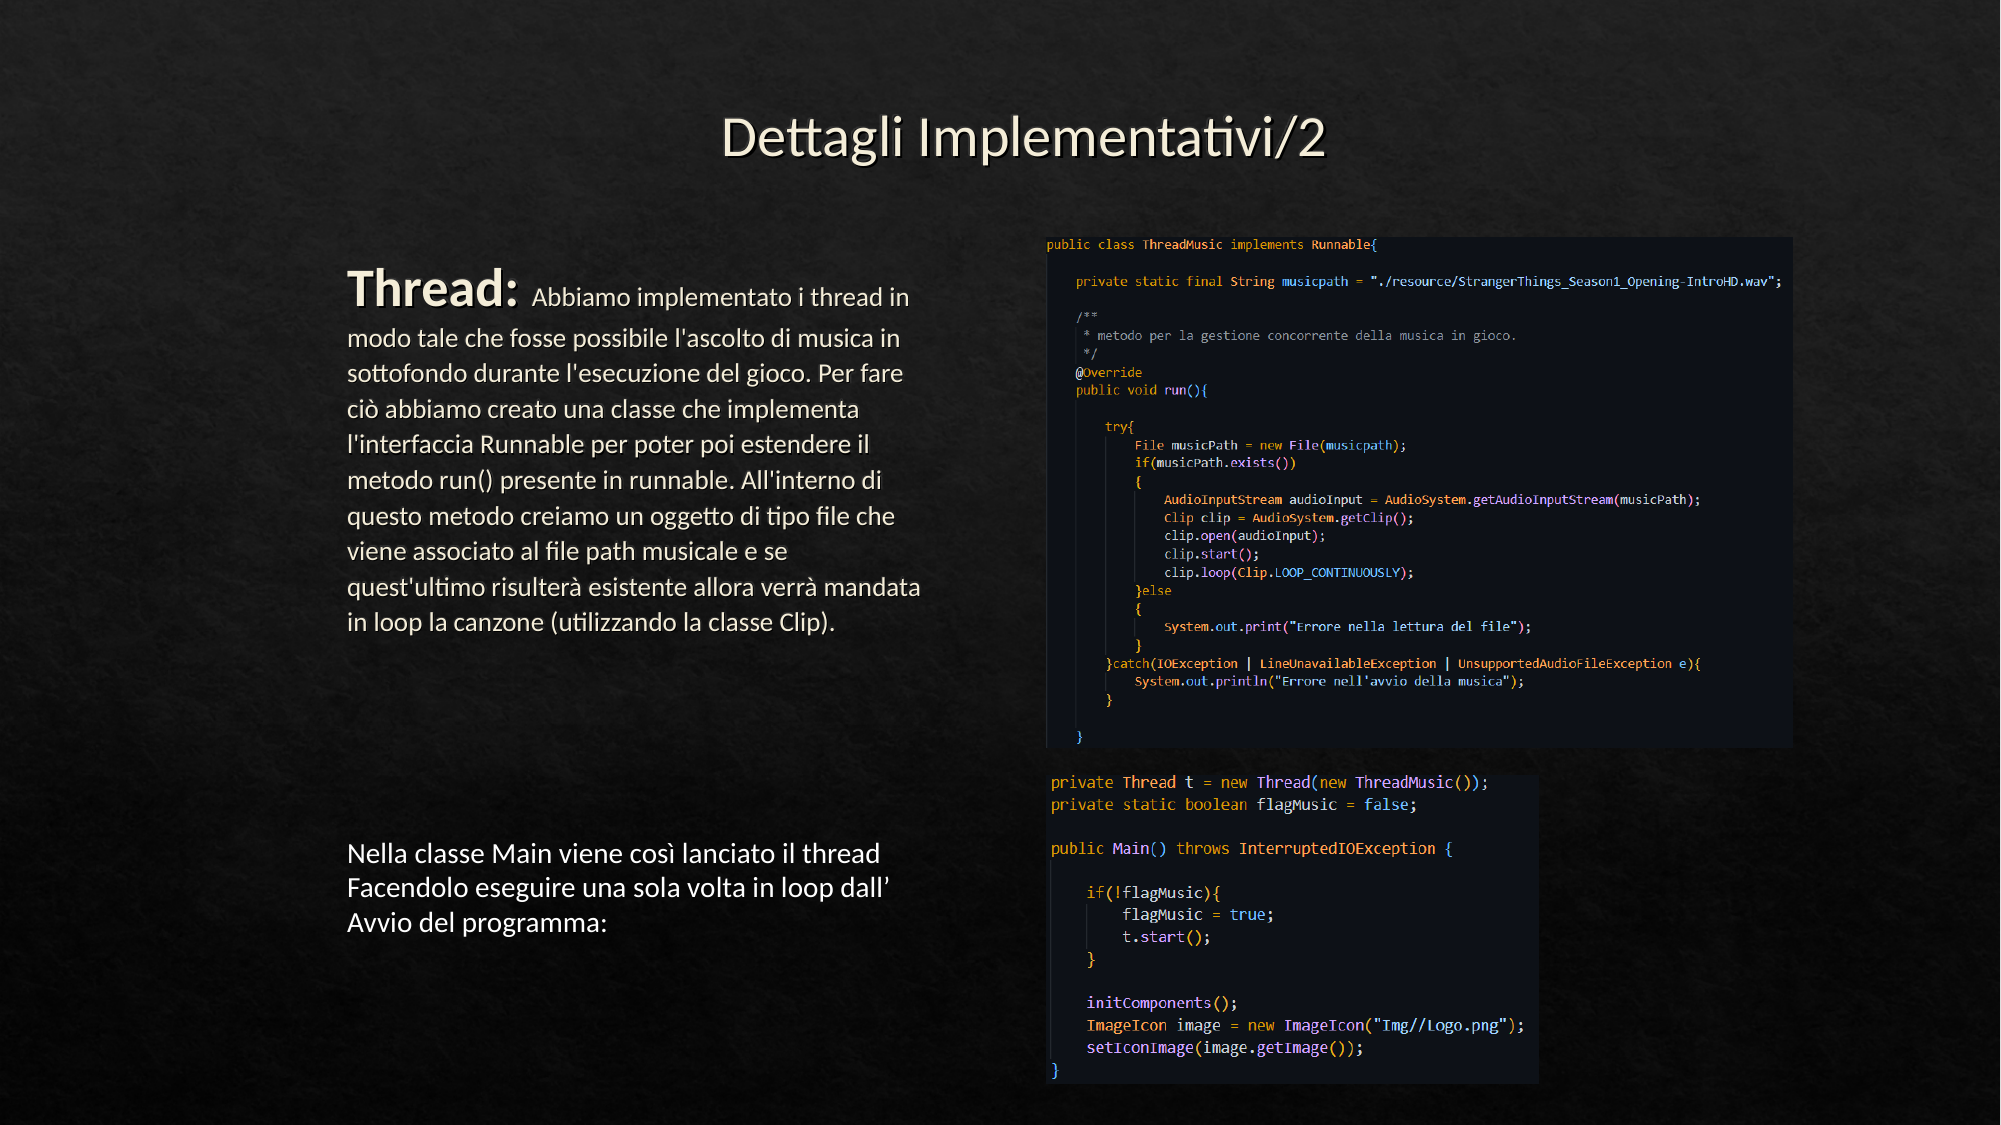

# Dettagli Implementativi/2
Thread: Abbiamo implementato i thread in modo tale che fosse possibile l'ascolto di musica in sottofondo durante l'esecuzione del gioco. Per fare ciò abbiamo creato una classe che implementa l'interfaccia Runnable per poter poi estendere il metodo run() presente in runnable. All'interno di questo metodo creiamo un oggetto di tipo file che viene associato al file path musicale e se quest'ultimo risulterà esistente allora verrà mandata in loop la canzone (utilizzando la classe Clip).
Nella classe Main viene così lanciato il thread
Facendolo eseguire una sola volta in loop dall’
Avvio del programma: